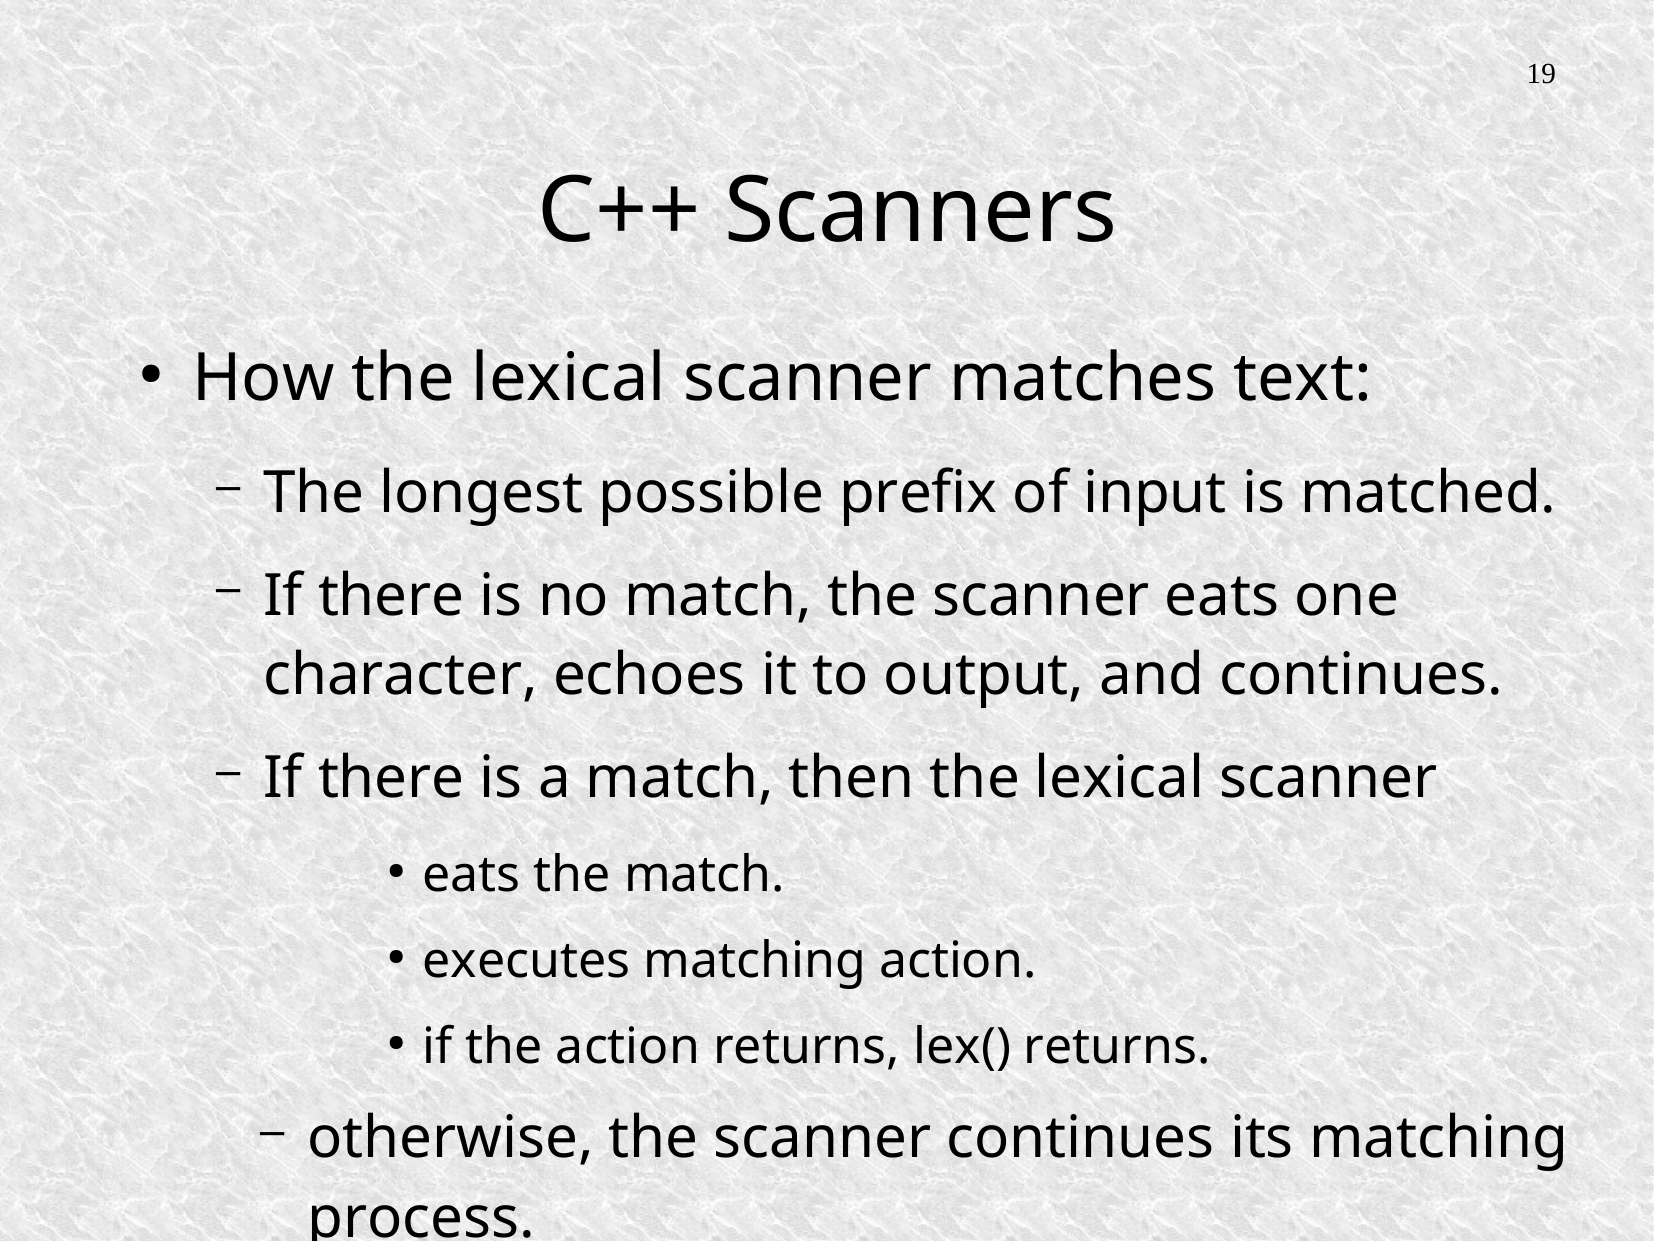

19
# C++ Scanners
How the lexical scanner matches text:
The longest possible prefix of input is matched.
If there is no match, the scanner eats one character, echoes it to output, and continues.
If there is a match, then the lexical scanner
eats the match.
executes matching action.
if the action returns, lex() returns.
otherwise, the scanner continues its matching process.